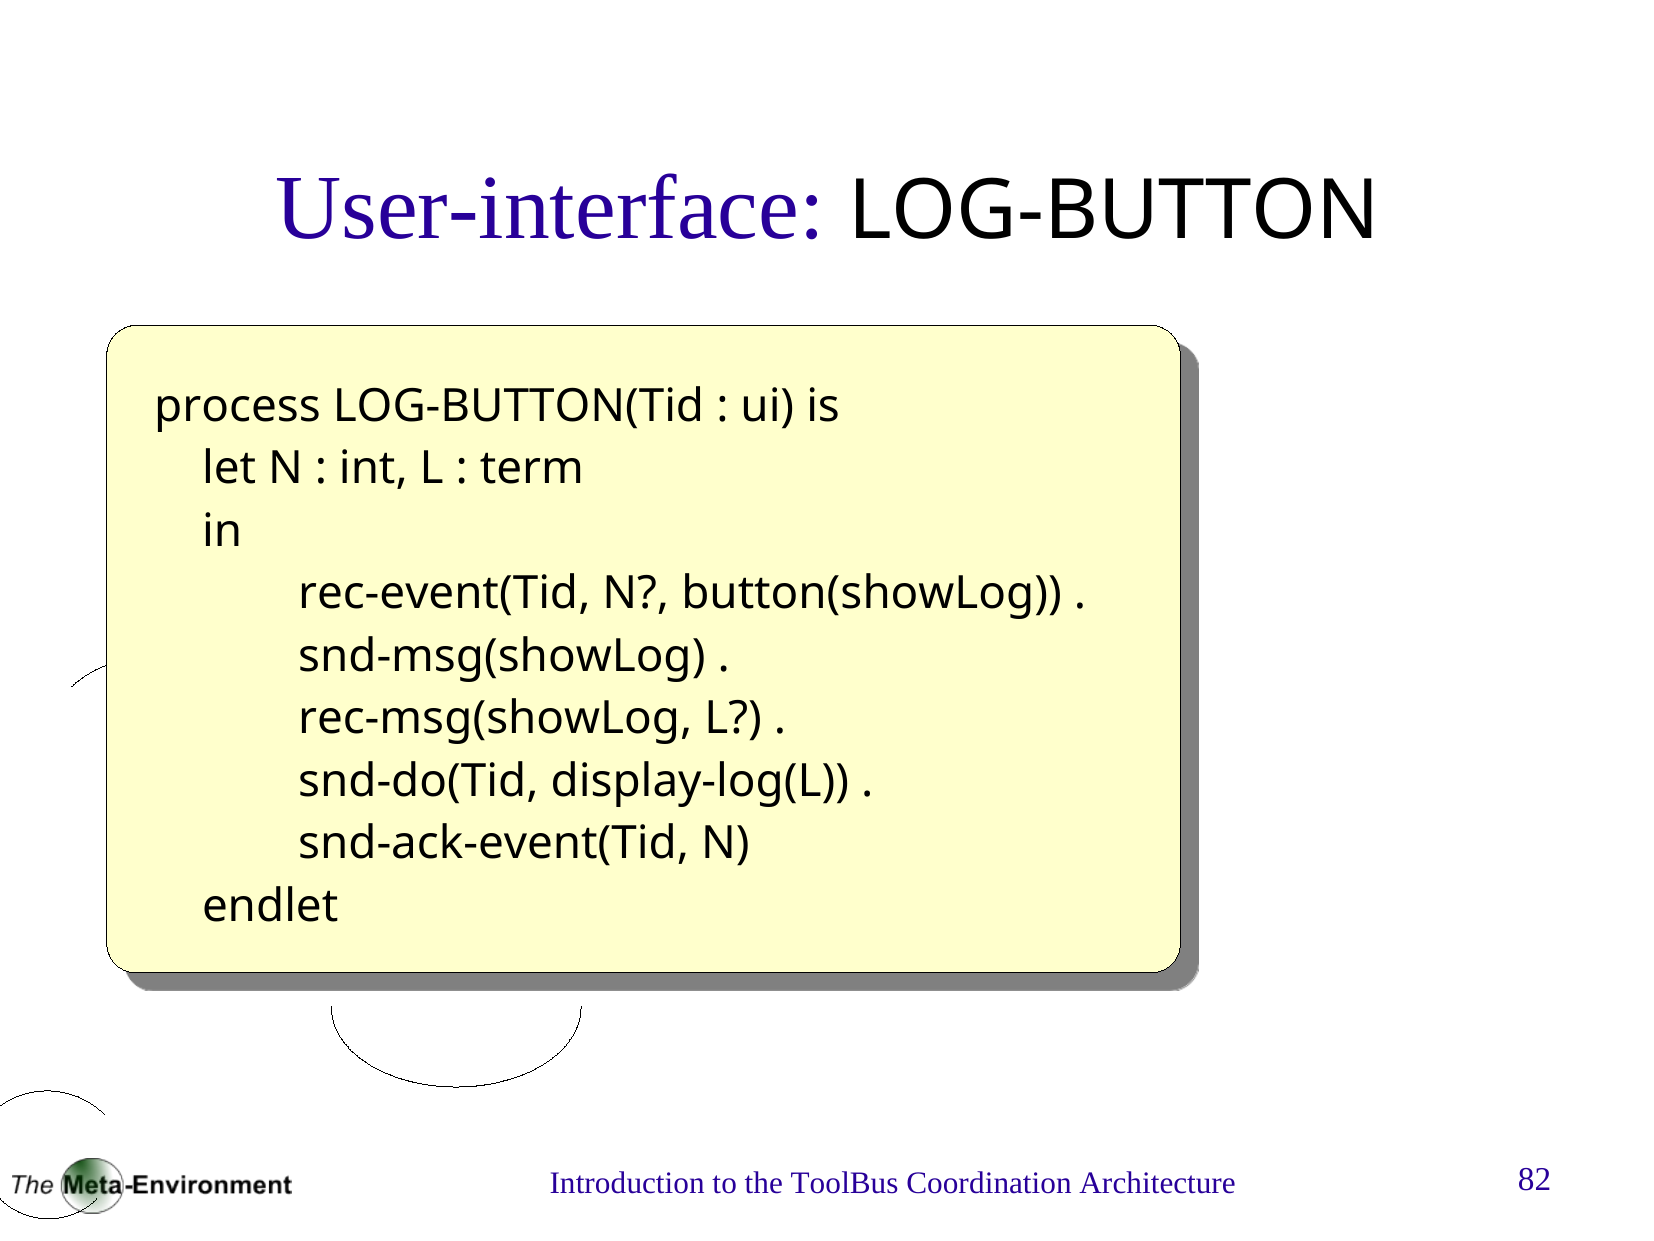

# User-interface: LOG-BUTTON
process LOG-BUTTON(Tid : ui) is
 let N : int, L : term
 in
 rec-event(Tid, N?, button(showLog)) .
 snd-msg(showLog) .
 rec-msg(showLog, L?) .
 snd-do(Tid, display-log(L)) .
 snd-ack-event(Tid, N)
 endlet